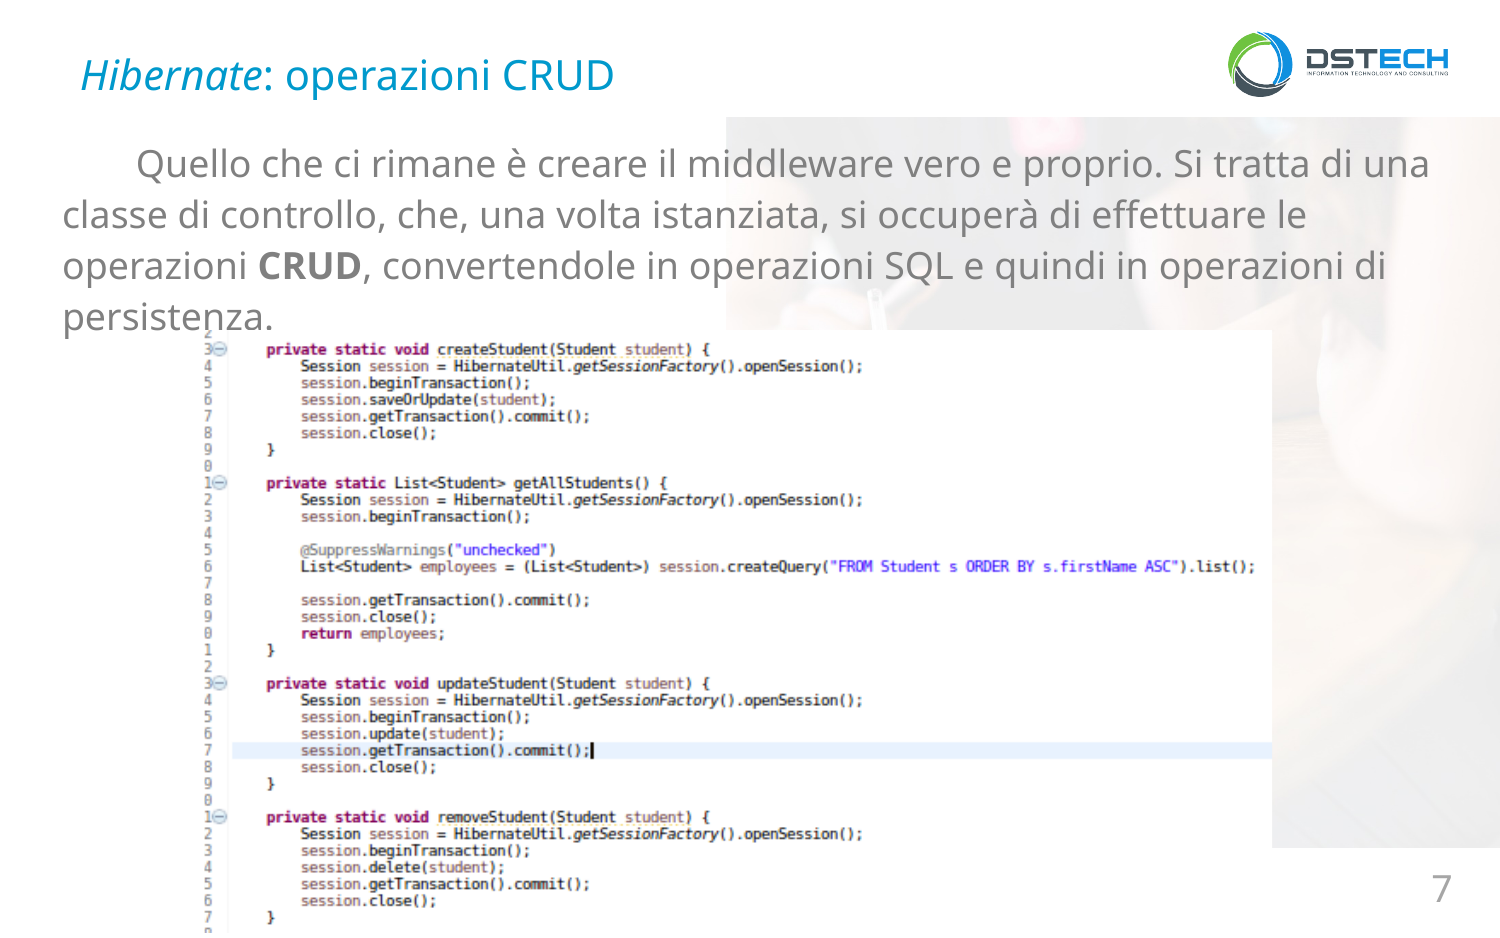

Hibernate: operazioni CRUD
	Quello che ci rimane è creare il middleware vero e proprio. Si tratta di una classe di controllo, che, una volta istanziata, si occuperà di effettuare le operazioni CRUD, convertendole in operazioni SQL e quindi in operazioni di persistenza.
7